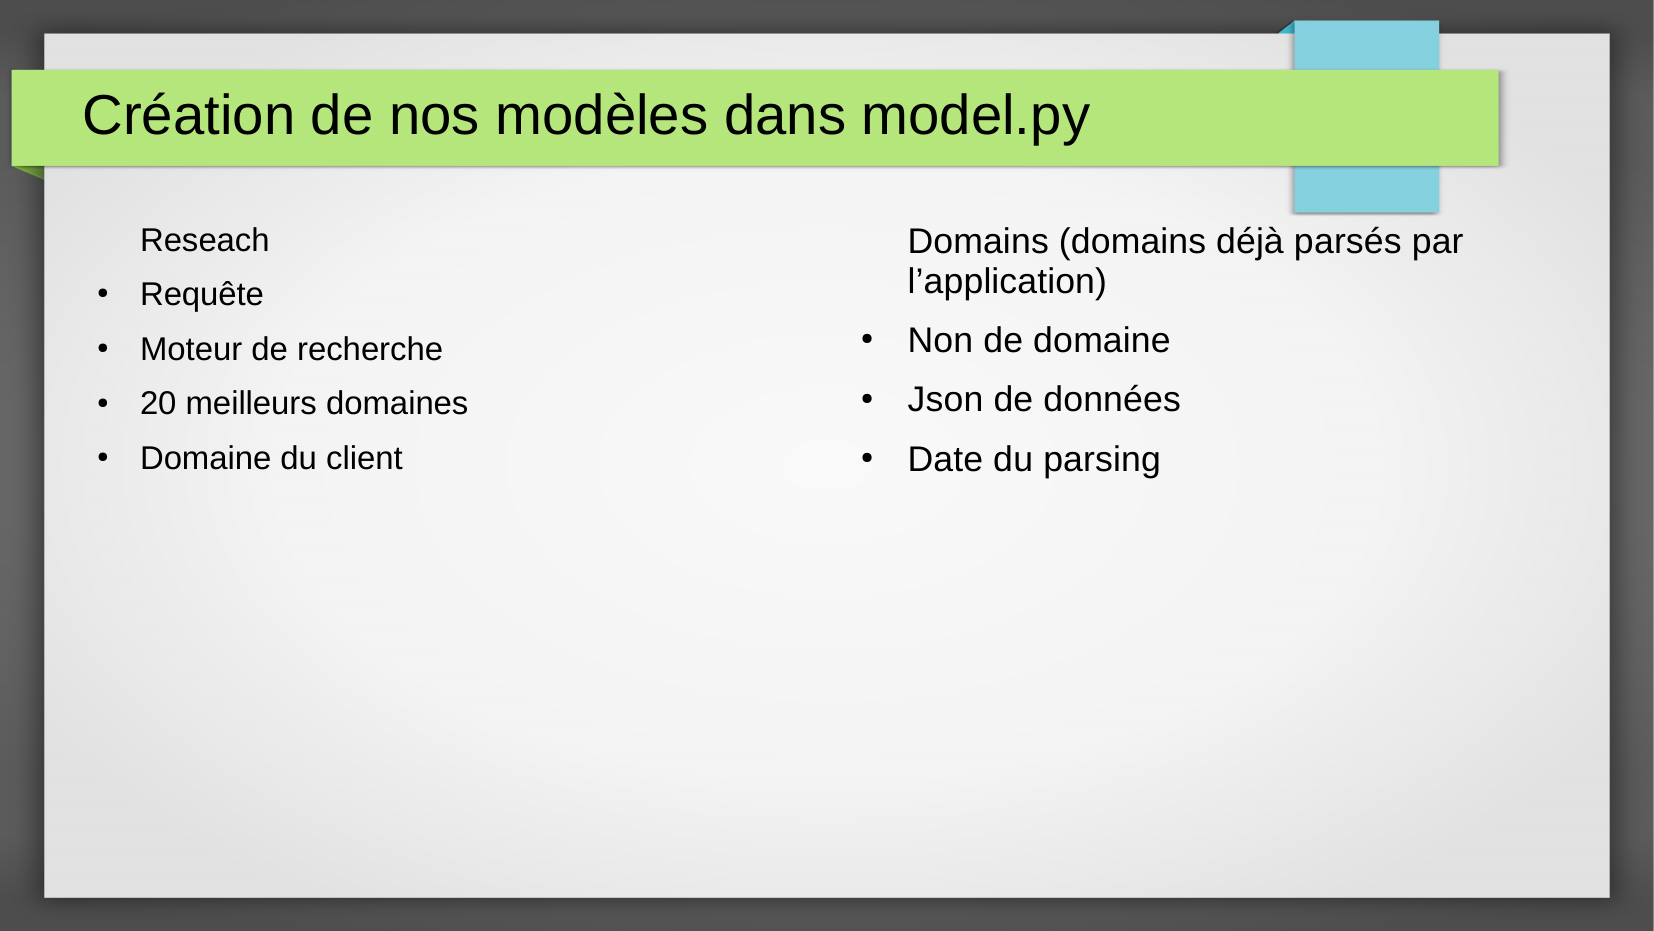

# Création de nos modèles dans model.py
Reseach
Requête
Moteur de recherche
20 meilleurs domaines
Domaine du client
Domains (domains déjà parsés par l’application)
Non de domaine
Json de données
Date du parsing